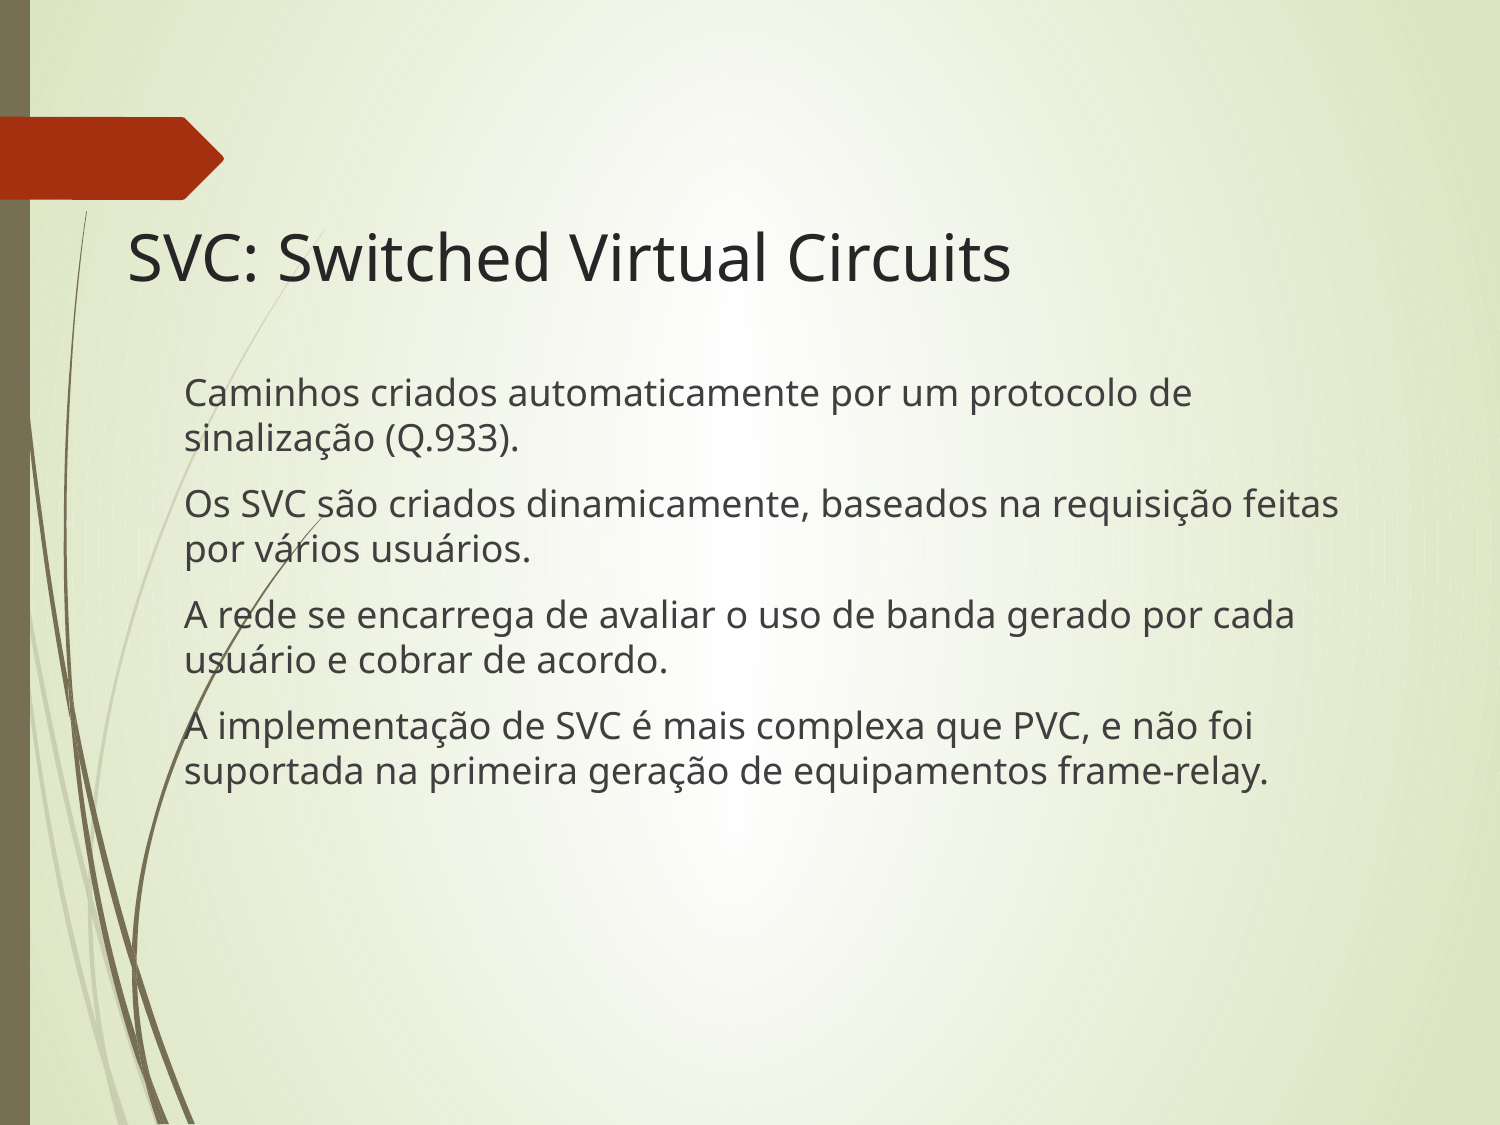

# SVC: Switched Virtual Circuits
Caminhos criados automaticamente por um protocolo de sinalização (Q.933).
Os SVC são criados dinamicamente, baseados na requisição feitas por vários usuários.
A rede se encarrega de avaliar o uso de banda gerado por cada usuário e cobrar de acordo.
A implementação de SVC é mais complexa que PVC, e não foi suportada na primeira geração de equipamentos frame-relay.